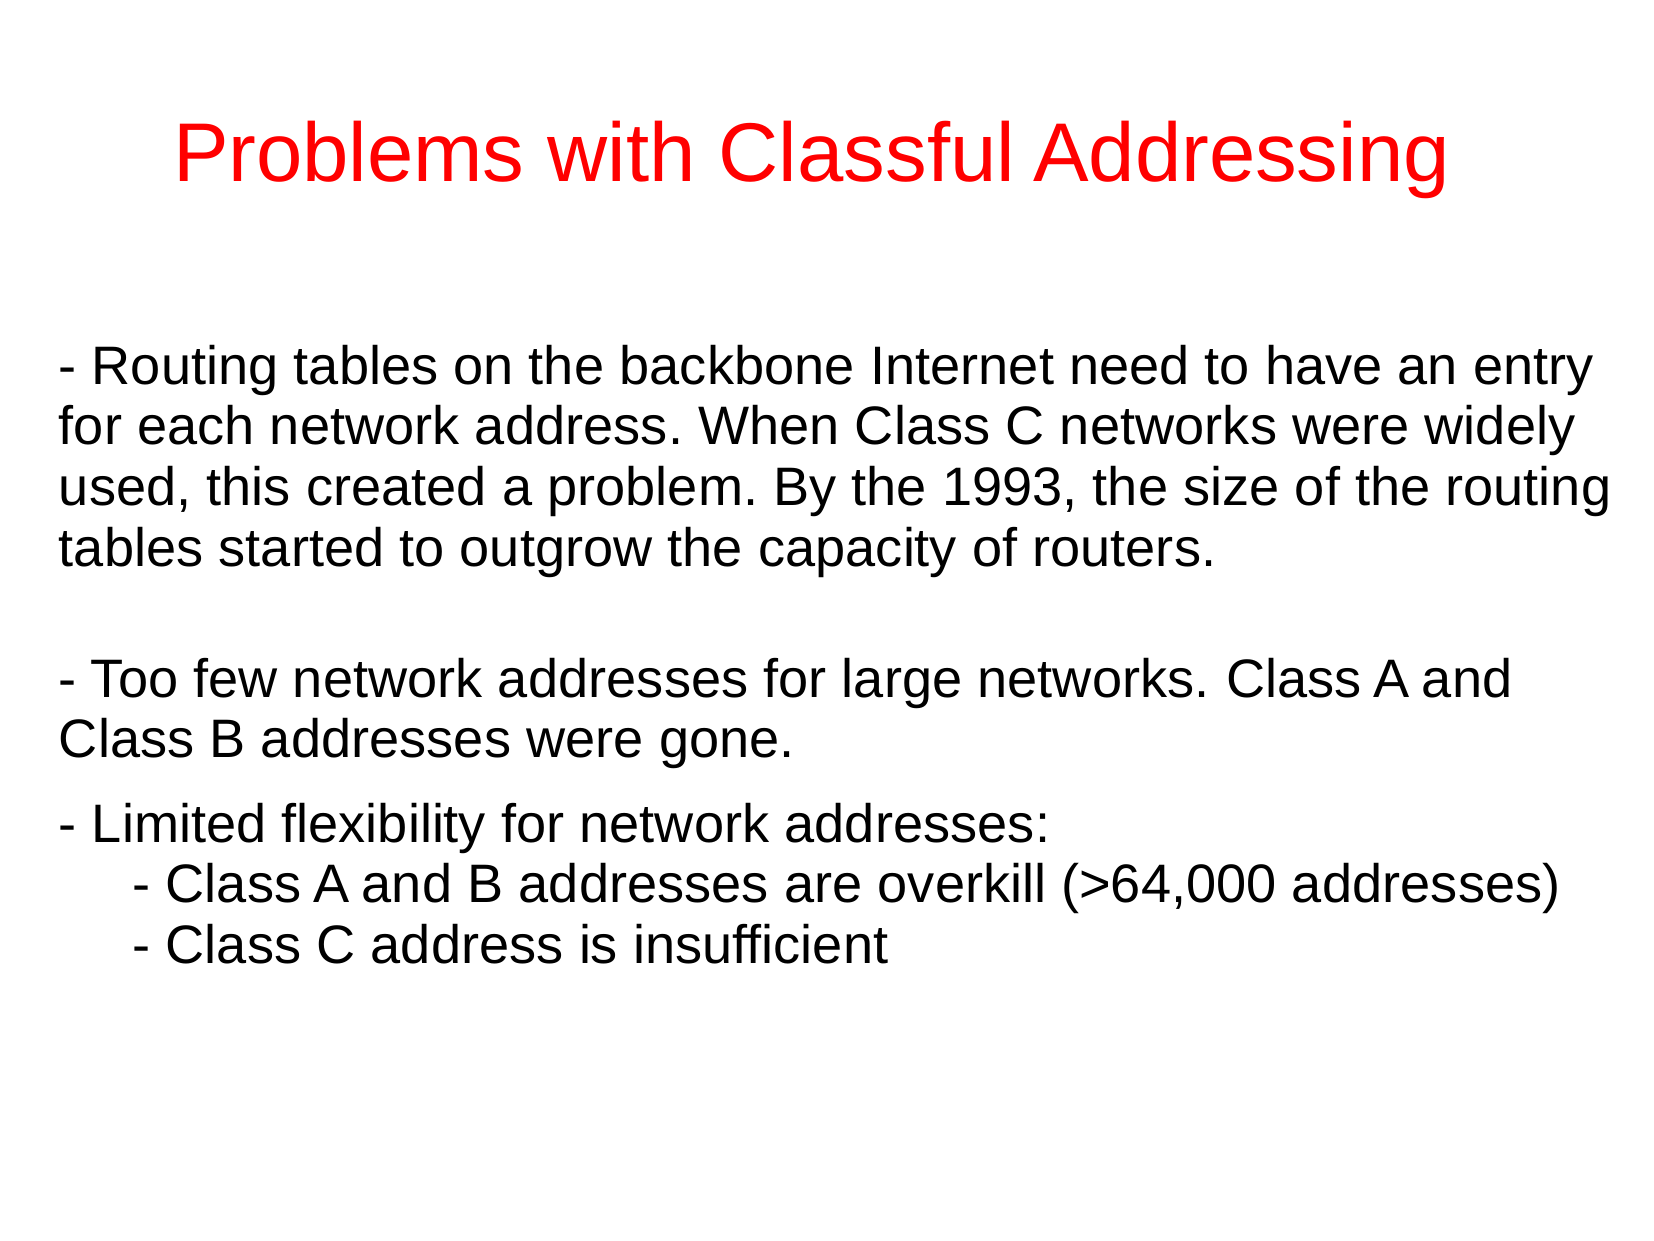

# Problems with Classful Addressing
- Routing tables on the backbone Internet need to have an entry for each network address. When Class C networks were widely used, this created a problem. By the 1993, the size of the routing tables started to outgrow the capacity of routers.
- Too few network addresses for large networks. Class A and Class B addresses were gone.
- Limited flexibility for network addresses:
	- Class A and B addresses are overkill (>64,000 addresses)	 	- Class C address is insufficient